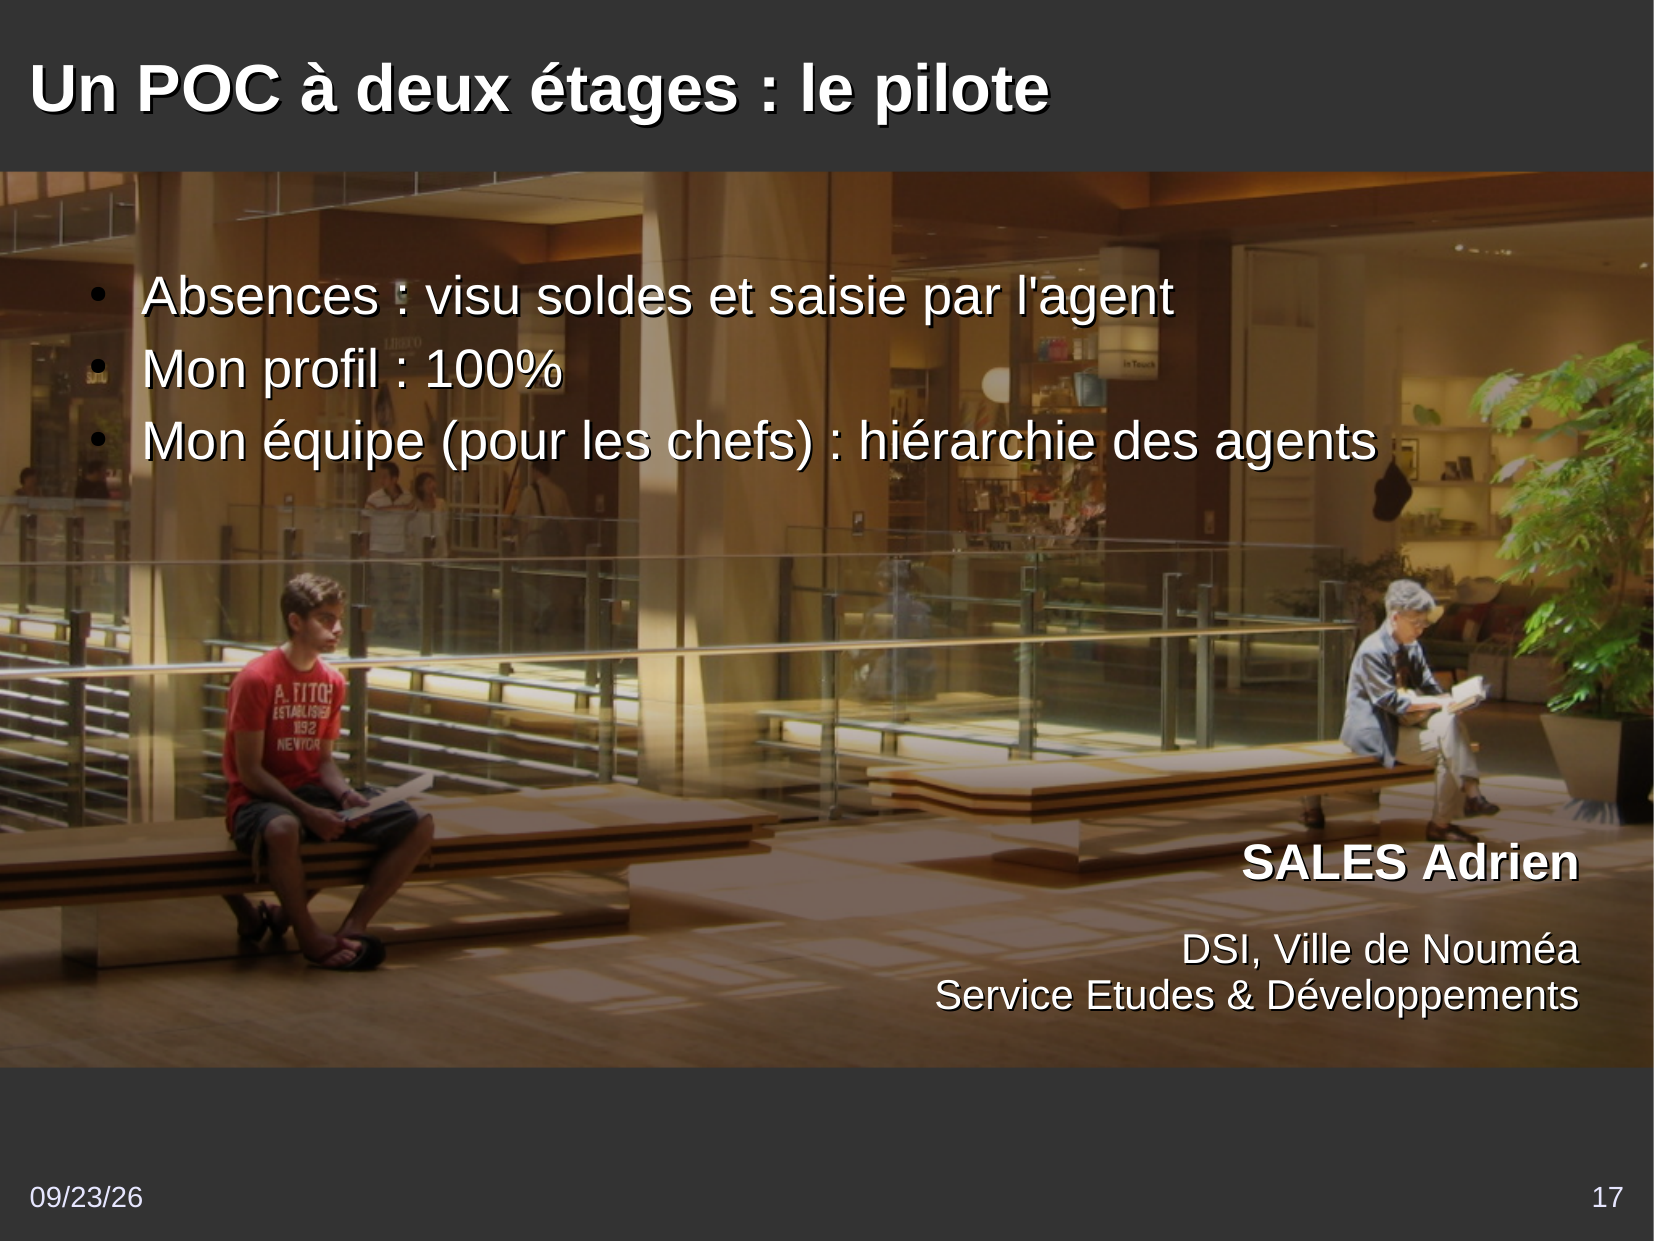

# Un POC à deux étages : le pilote
Absences : visu soldes et saisie par l'agent
Mon profil : 100%
Mon équipe (pour les chefs) : hiérarchie des agents
17